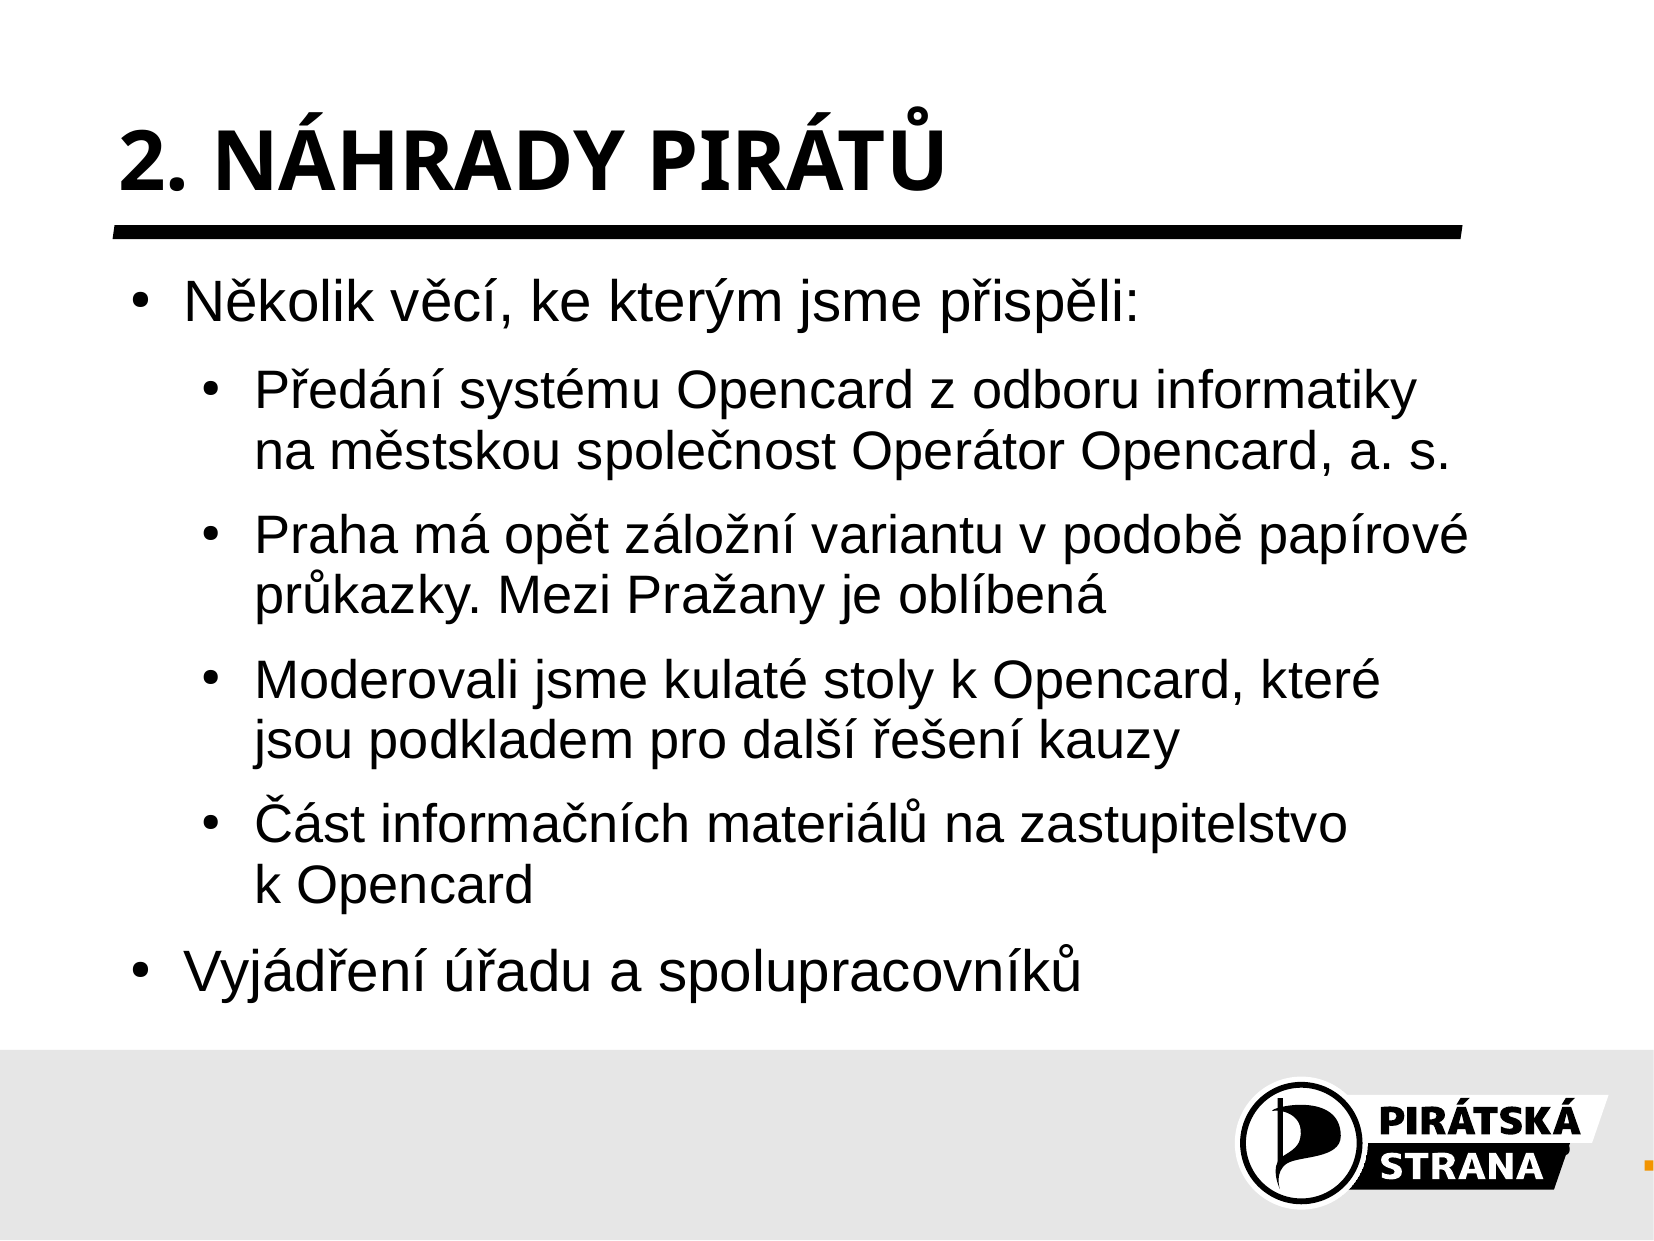

# 2. NÁHRADY PIRÁTŮ
Několik věcí, ke kterým jsme přispěli:
Předání systému Opencard z odboru informatiky na městskou společnost Operátor Opencard, a. s.
Praha má opět záložní variantu v podobě papírové průkazky. Mezi Pražany je oblíbená
Moderovali jsme kulaté stoly k Opencard, které jsou podkladem pro další řešení kauzy
Část informačních materiálů na zastupitelstvo k Opencard
Vyjádření úřadu a spolupracovníků